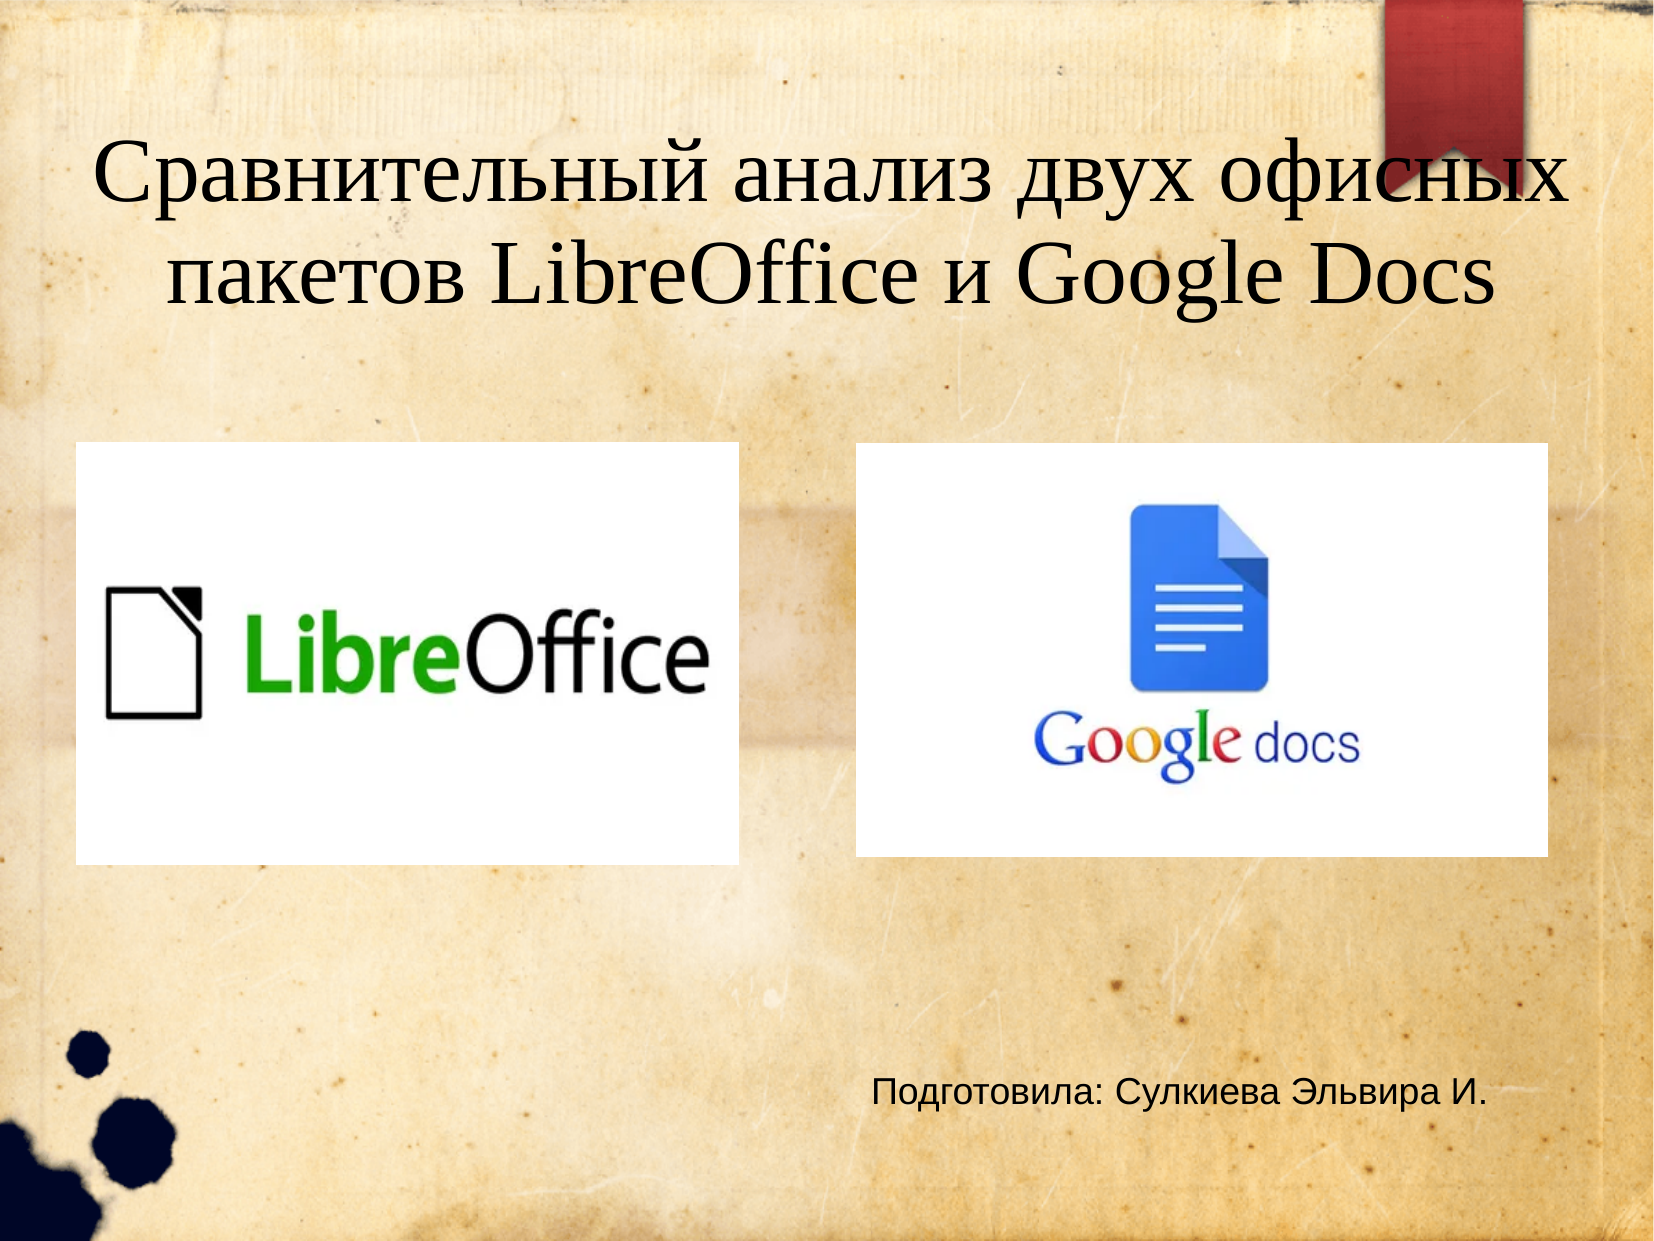

# Сравнительный анализ двух офисных пакетов LibreOffice и Google Docs
Подготовила: Сулкиева Эльвира И.